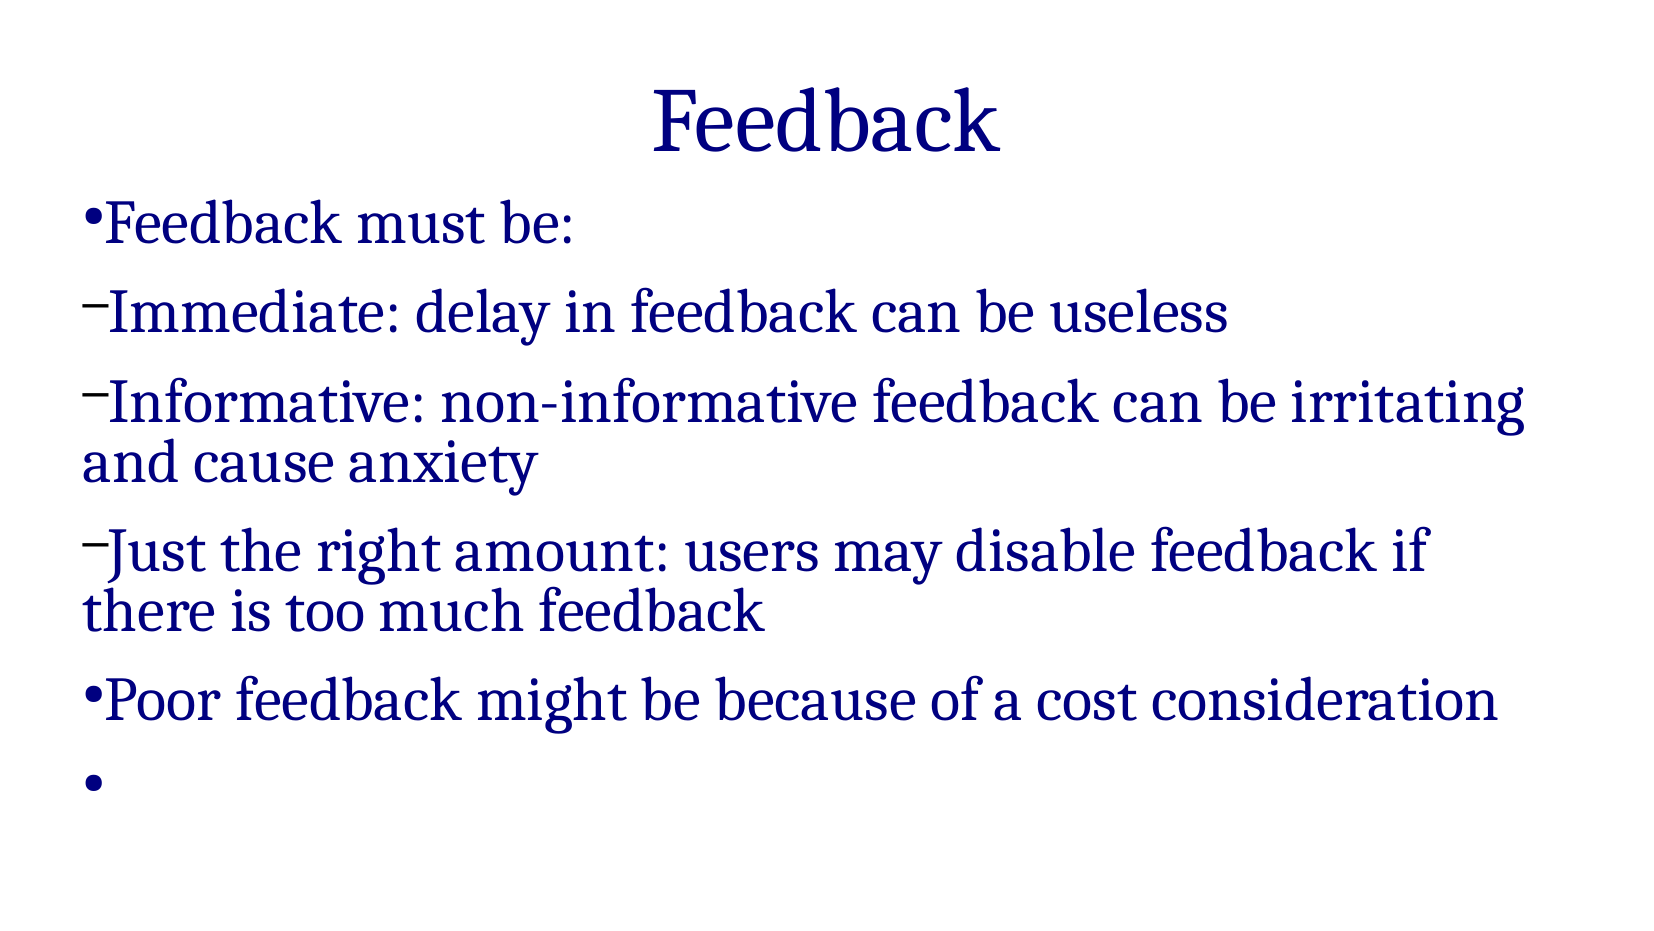

# Feedback
Feedback must be:
Immediate: delay in feedback can be useless
Informative: non-informative feedback can be irritating and cause anxiety
Just the right amount: users may disable feedback if there is too much feedback
Poor feedback might be because of a cost consideration